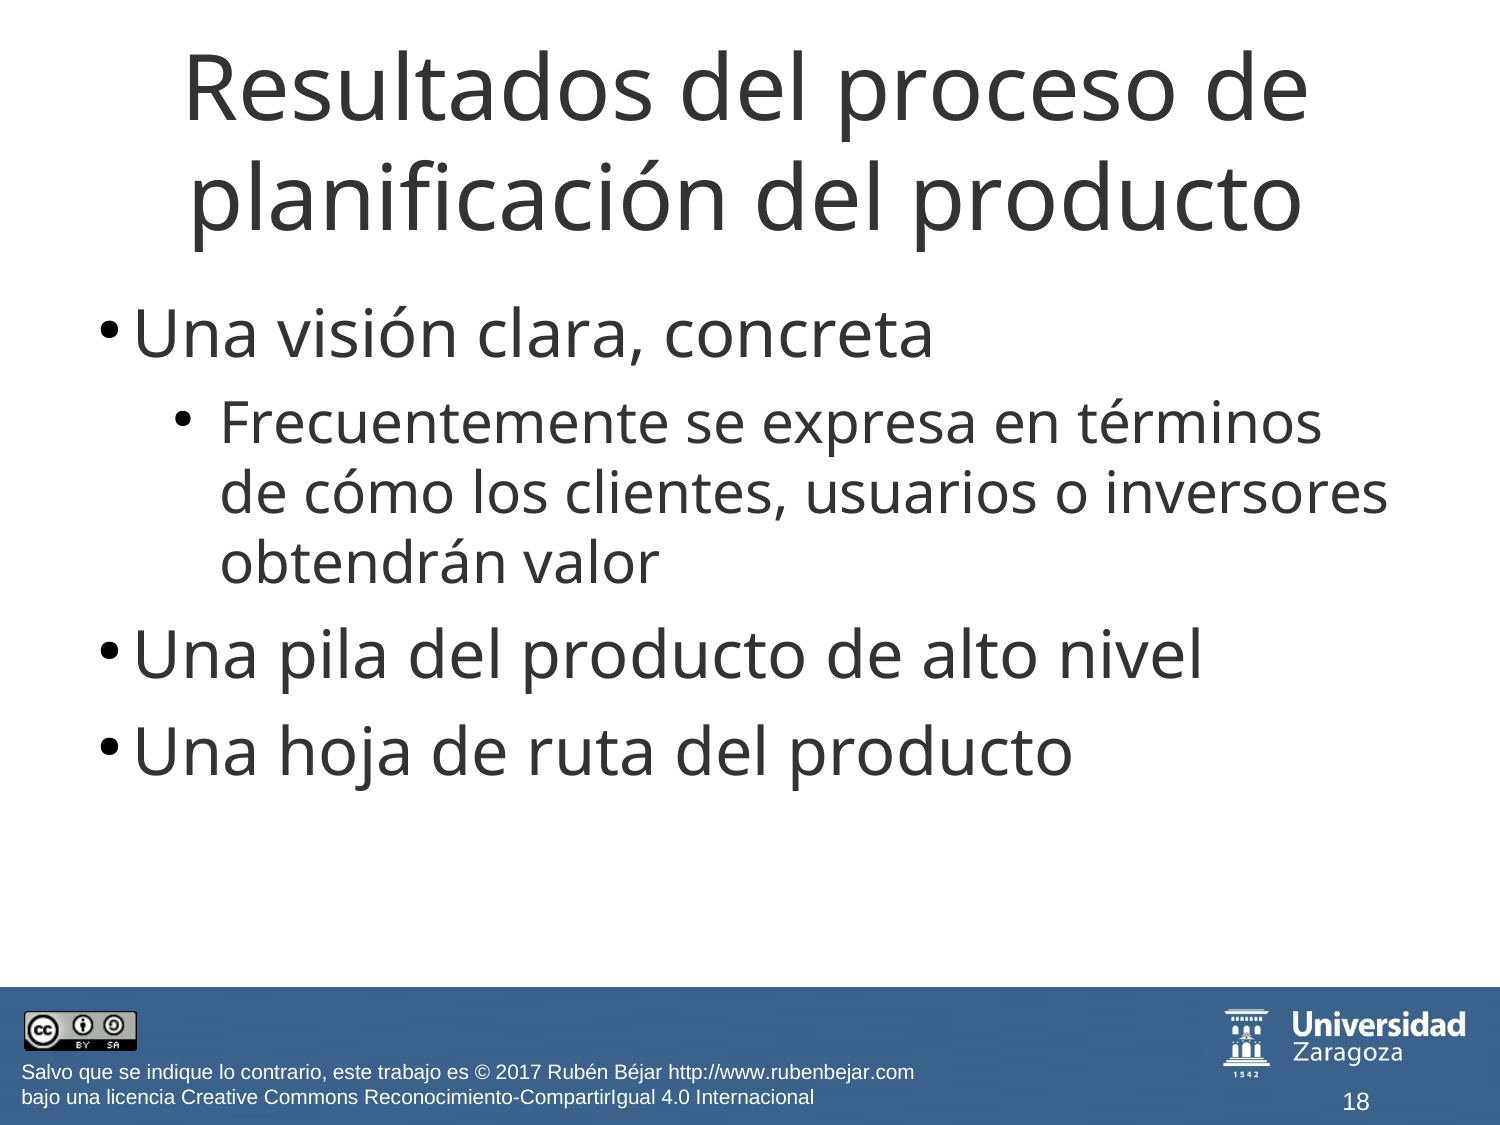

# Resultados del proceso de planificación del producto
Una visión clara, concreta
Frecuentemente se expresa en términos de cómo los clientes, usuarios o inversores obtendrán valor
Una pila del producto de alto nivel
Una hoja de ruta del producto